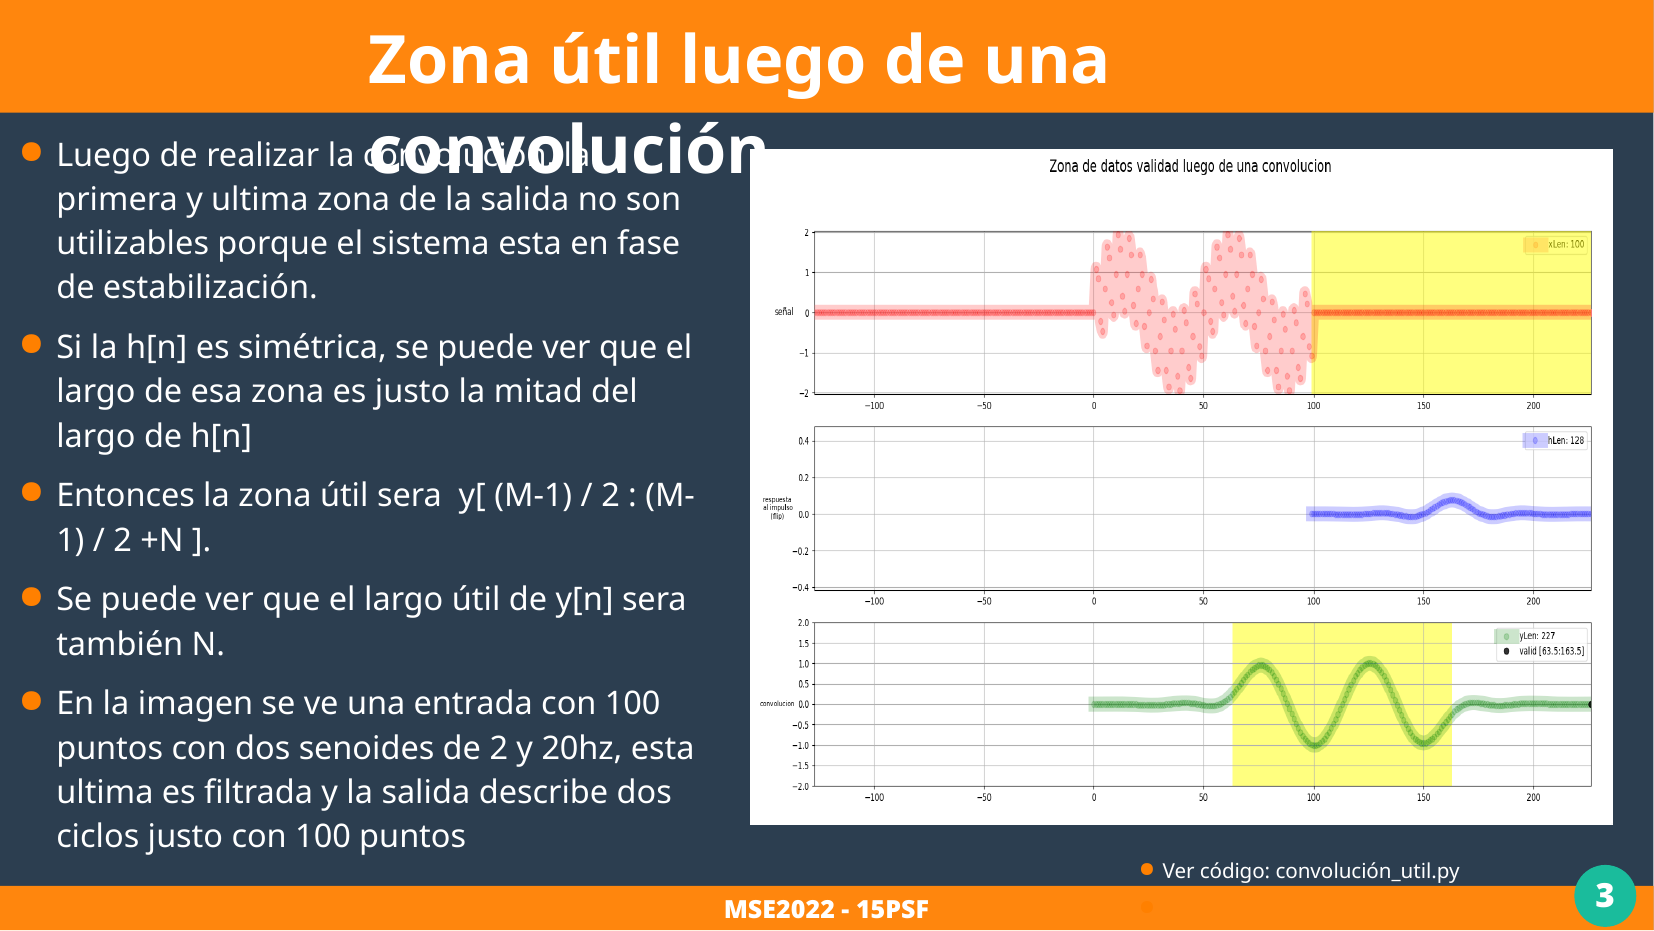

# Zona útil luego de una convolución
Luego de realizar la convolución, la primera y ultima zona de la salida no son utilizables porque el sistema esta en fase de estabilización.
Si la h[n] es simétrica, se puede ver que el largo de esa zona es justo la mitad del largo de h[n]
Entonces la zona útil sera y[ (M-1) / 2 : (M-1) / 2 +N ].
Se puede ver que el largo útil de y[n] sera también N.
En la imagen se ve una entrada con 100 puntos con dos senoides de 2 y 20hz, esta ultima es filtrada y la salida describe dos ciclos justo con 100 puntos
Ver código: convolución_util.py
MSE2022 - 15PSF